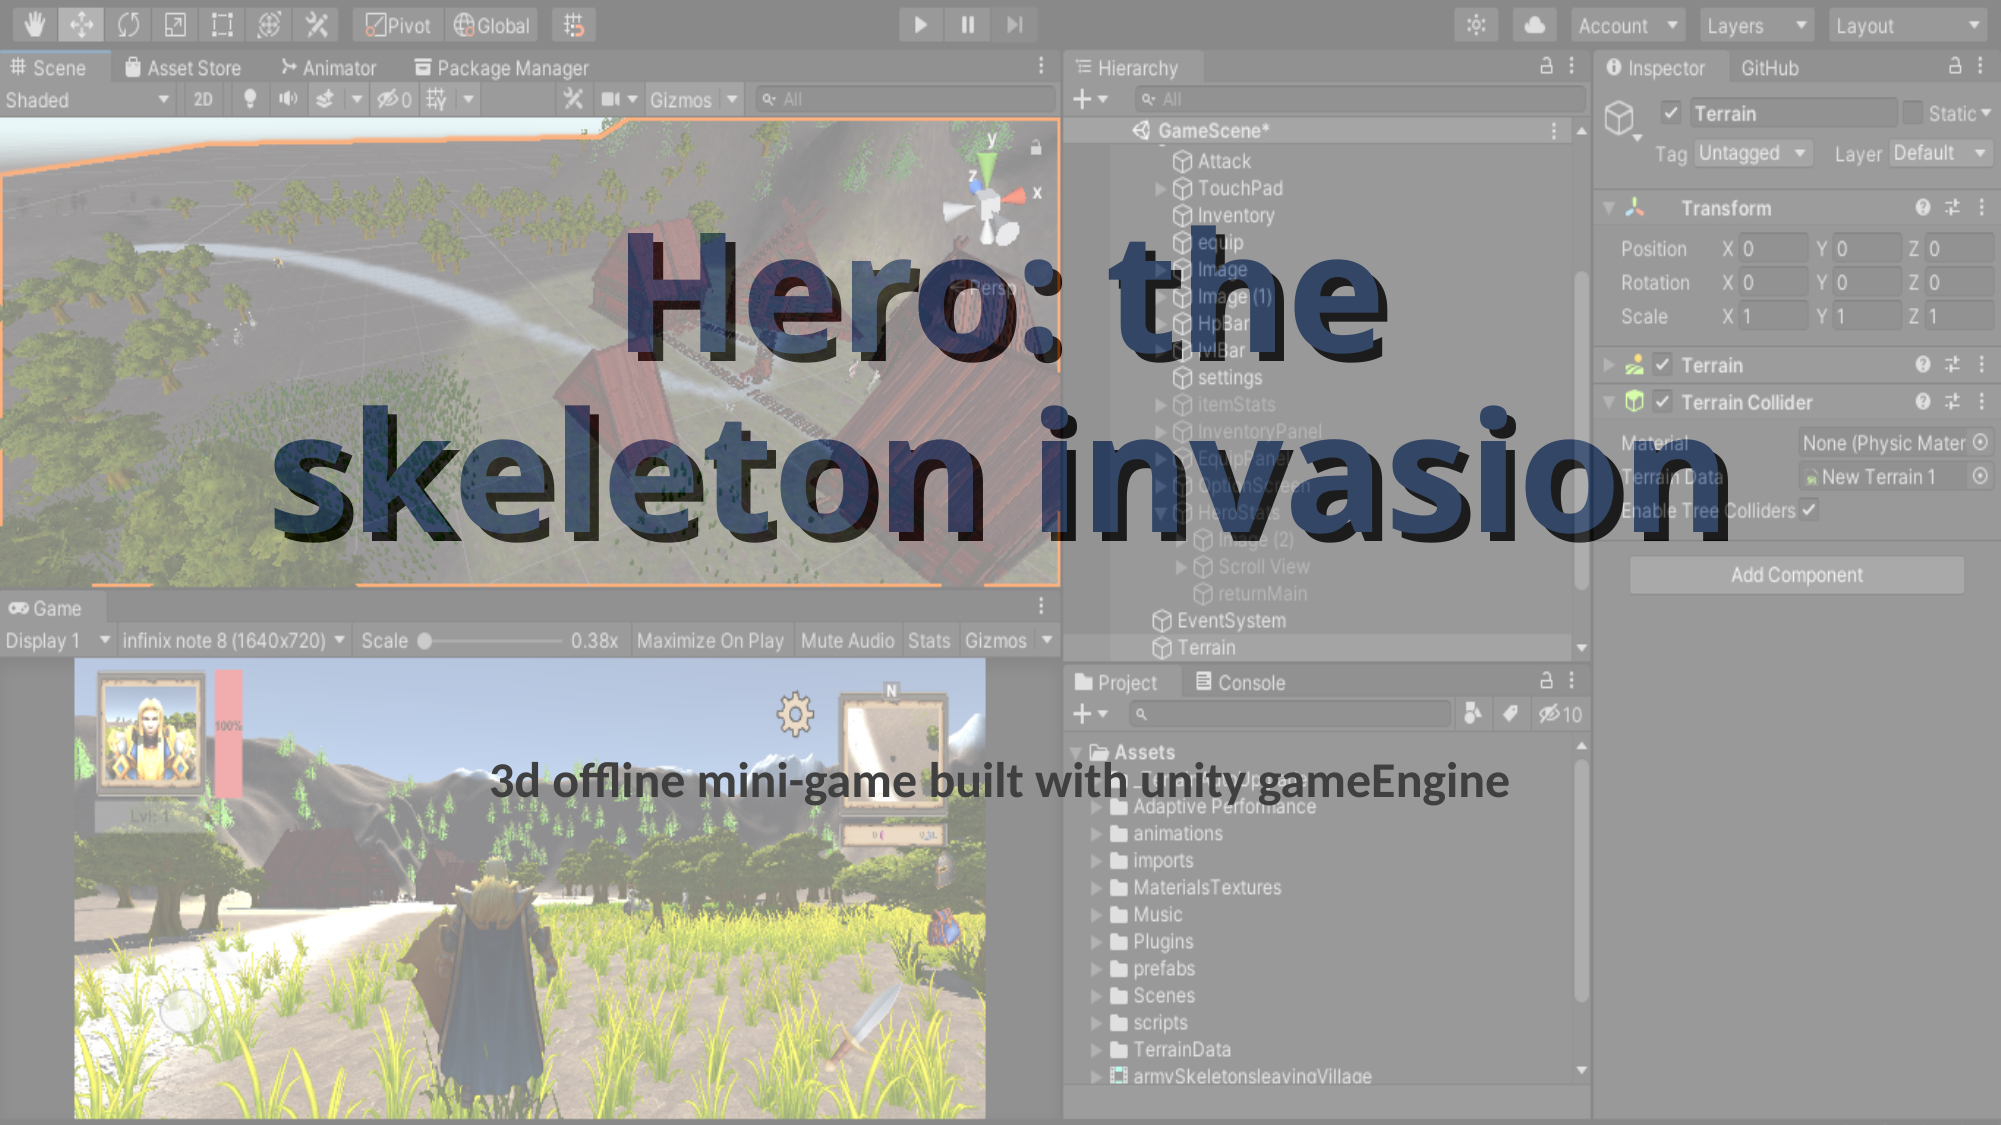

# Hero: the skeleton invasion
3d offline mini-game built with unity gameEngine